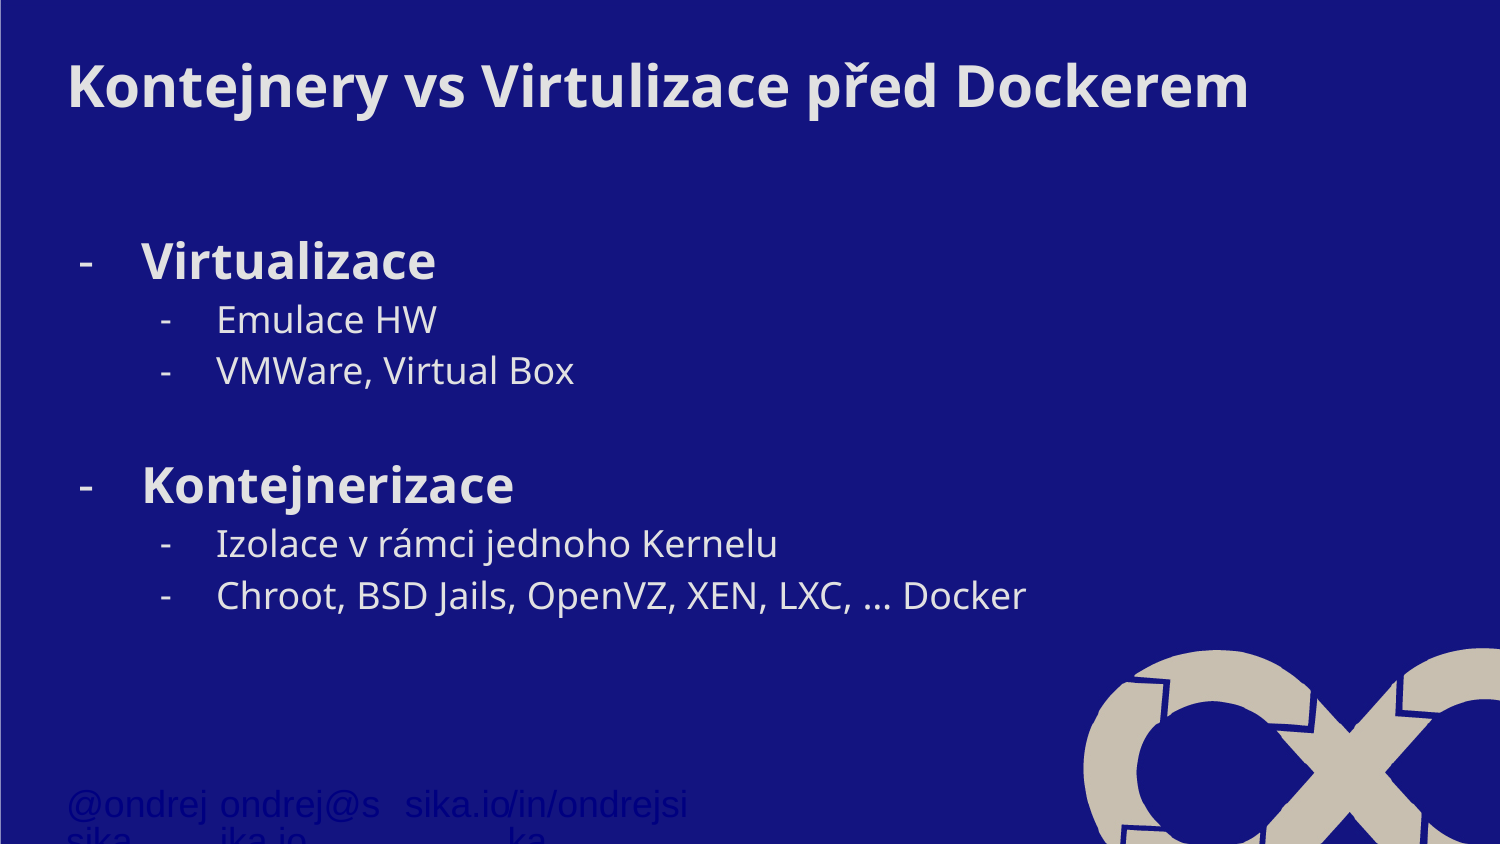

# Kontejnery vs Virtulizace před Dockerem
Virtualizace
Emulace HW
VMWare, Virtual Box
Kontejnerizace
Izolace v rámci jednoho Kernelu
Chroot, BSD Jails, OpenVZ, XEN, LXC, … Docker